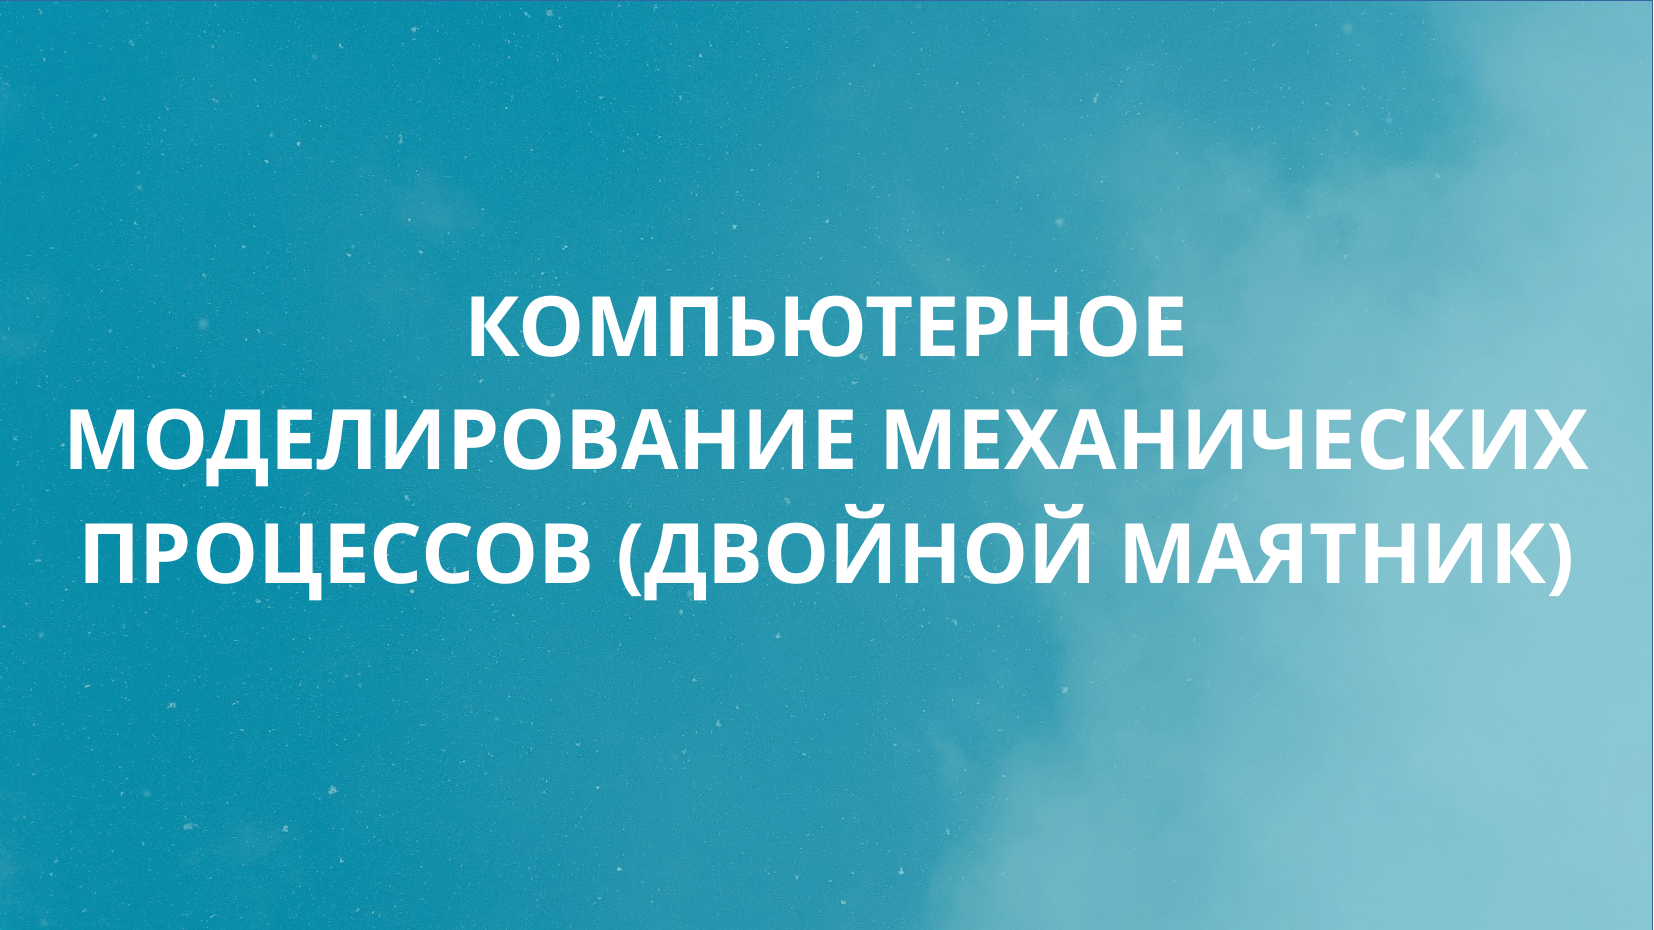

# КОМПЬЮТЕРНОЕ МОДЕЛИРОВАНИЕ МЕХАНИЧЕСКИХ ПРОЦЕССОВ (ДВОЙНОЙ МАЯТНИК)